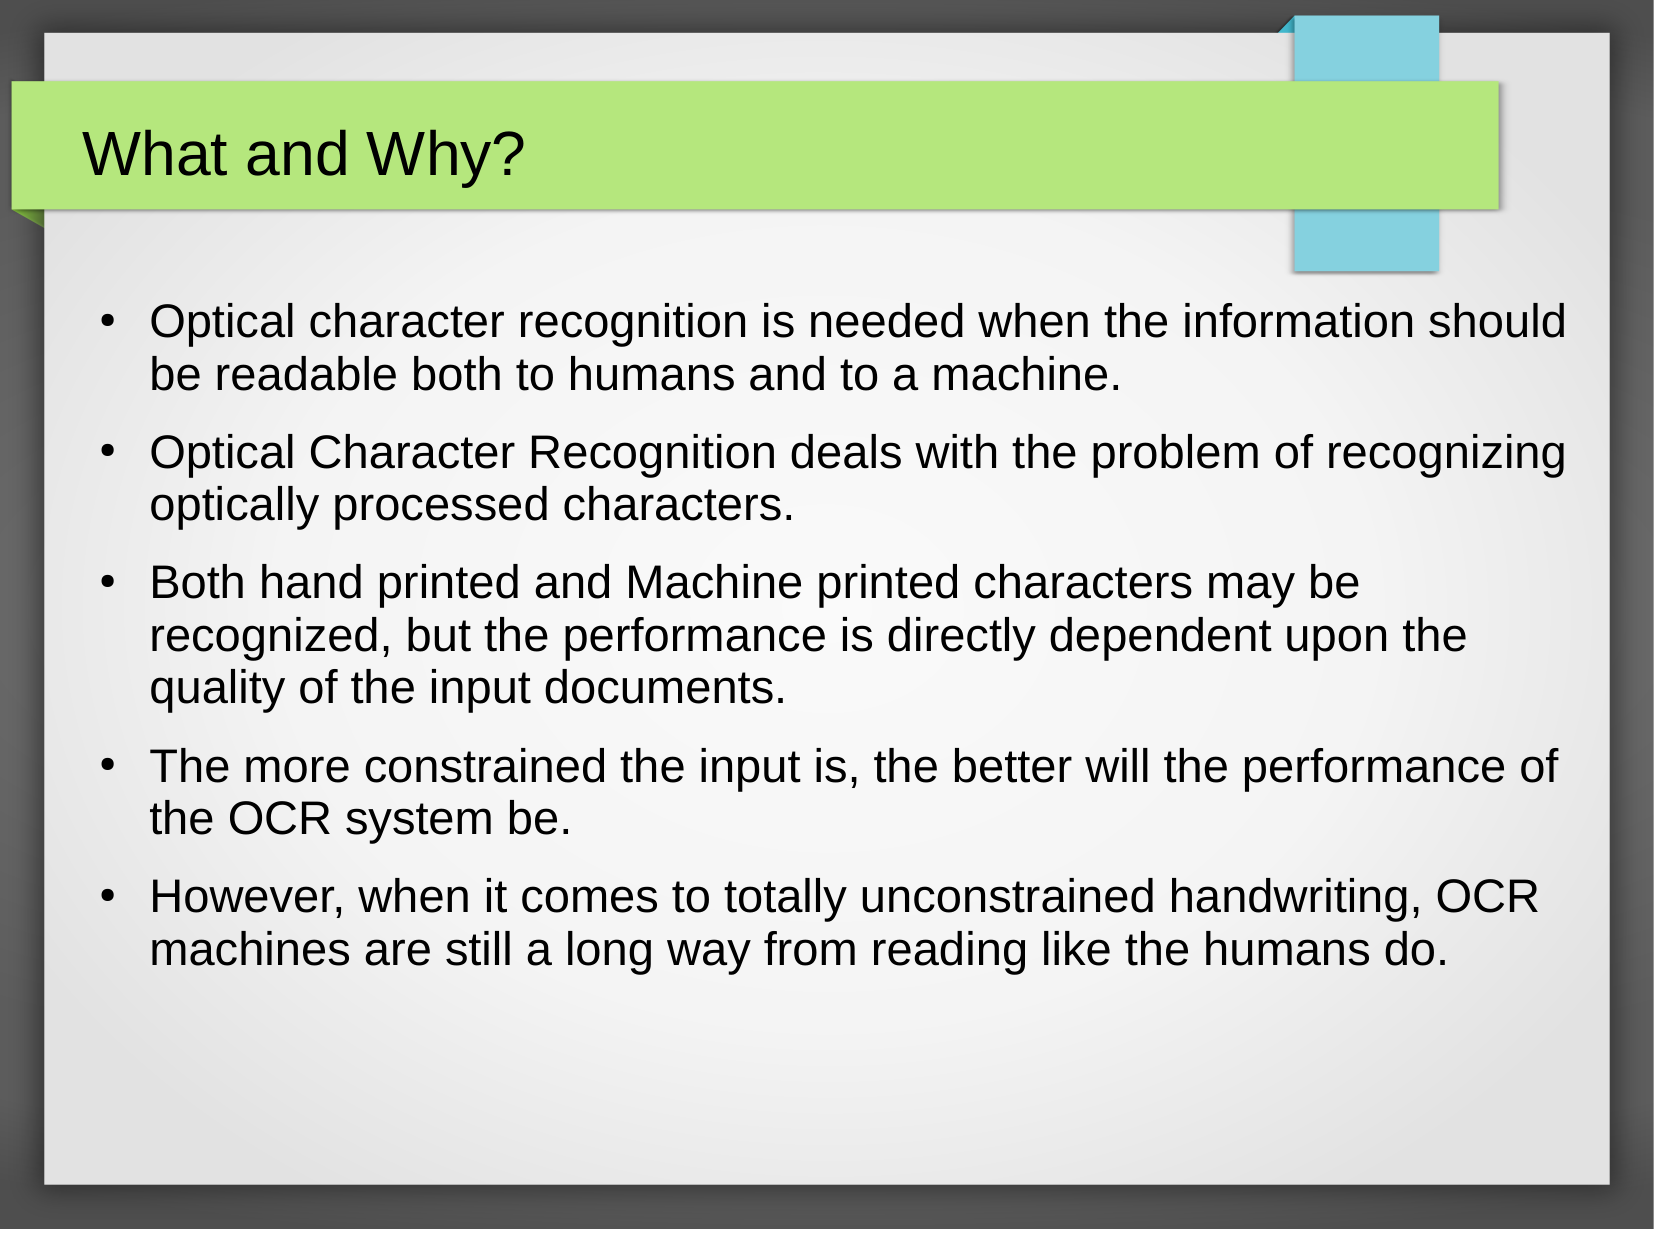

# What and Why?
Optical character recognition is needed when the information should be readable both to humans and to a machine.
Optical Character Recognition deals with the problem of recognizing optically processed characters.
Both hand printed and Machine printed characters may be recognized, but the performance is directly dependent upon the quality of the input documents.
The more constrained the input is, the better will the performance of the OCR system be.
However, when it comes to totally unconstrained handwriting, OCR machines are still a long way from reading like the humans do.